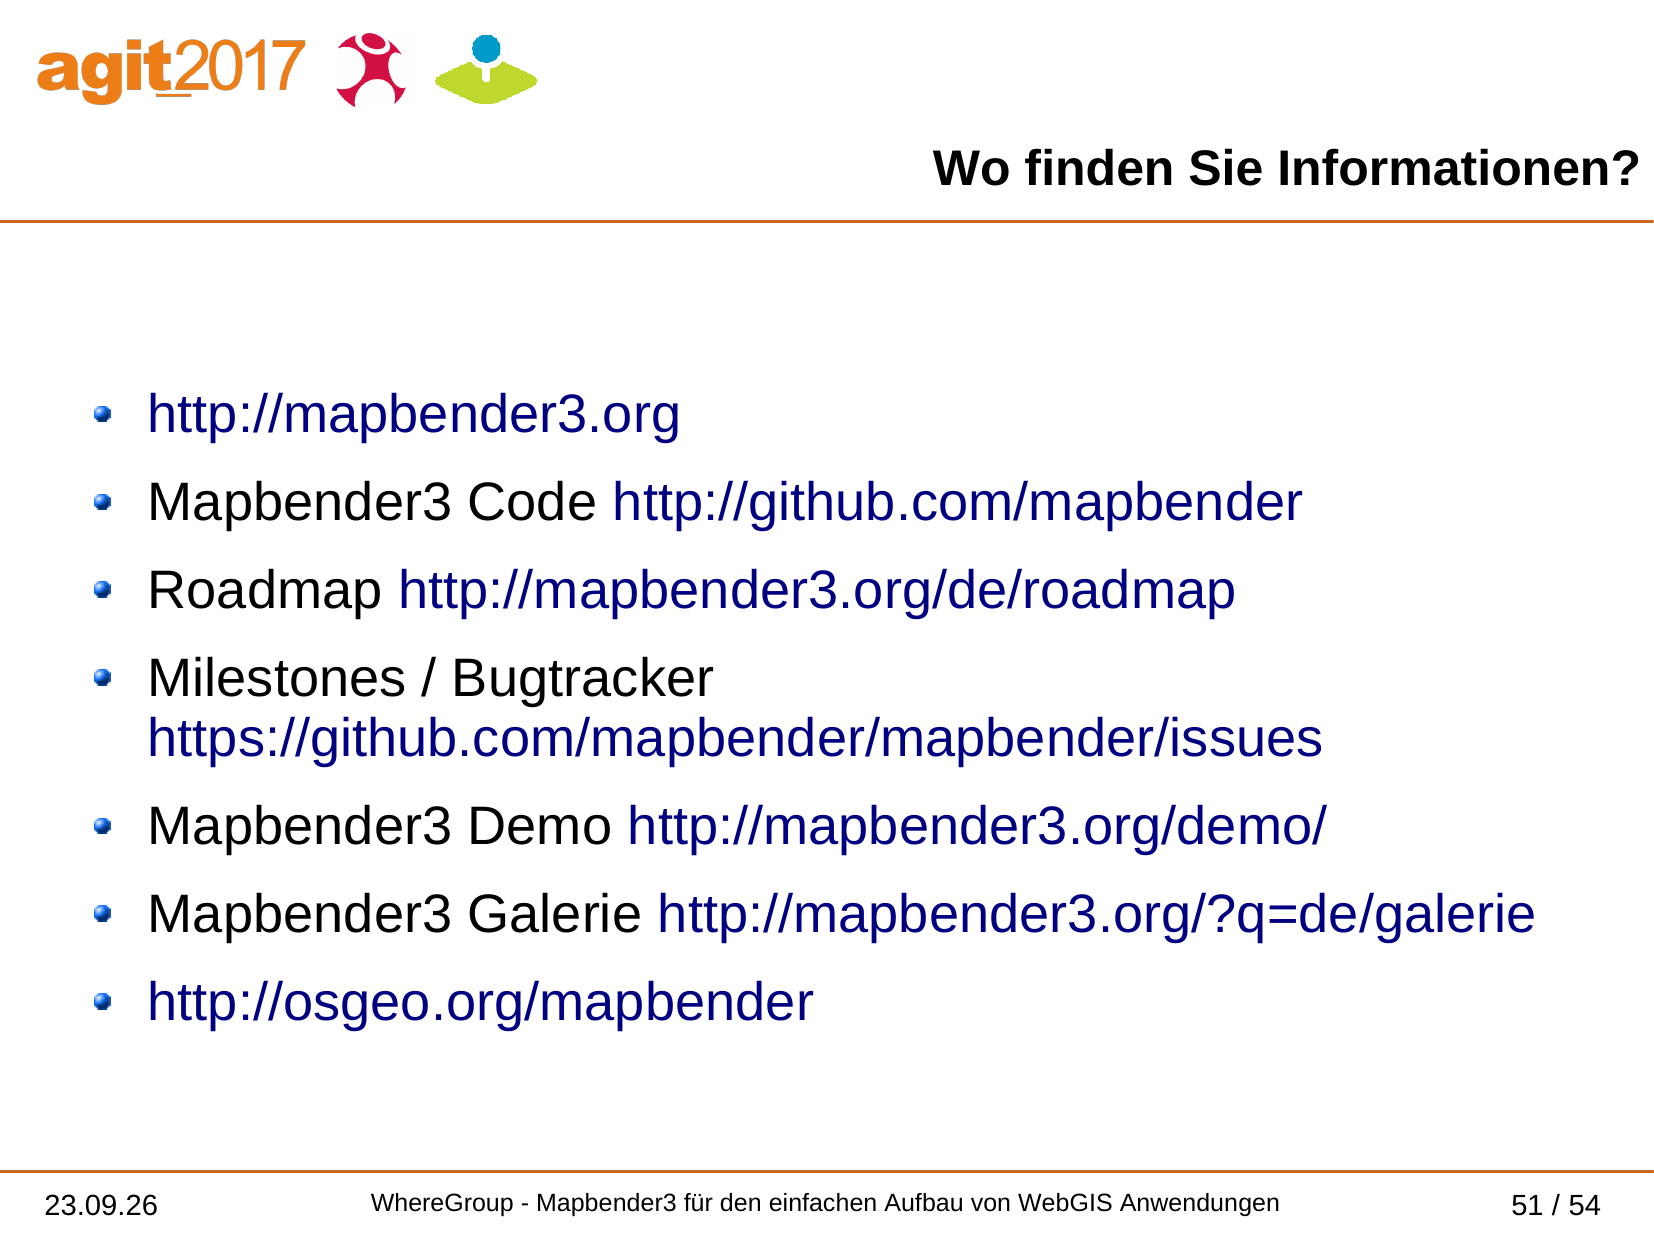

# Wo finden Sie Informationen?
http://mapbender3.org
Mapbender3 Code http://github.com/mapbender
Roadmap http://mapbender3.org/de/roadmap
Milestones / Bugtracker https://github.com/mapbender/mapbender/issues
Mapbender3 Demo http://mapbender3.org/demo/
Mapbender3 Galerie http://mapbender3.org/?q=de/galerie
http://osgeo.org/mapbender